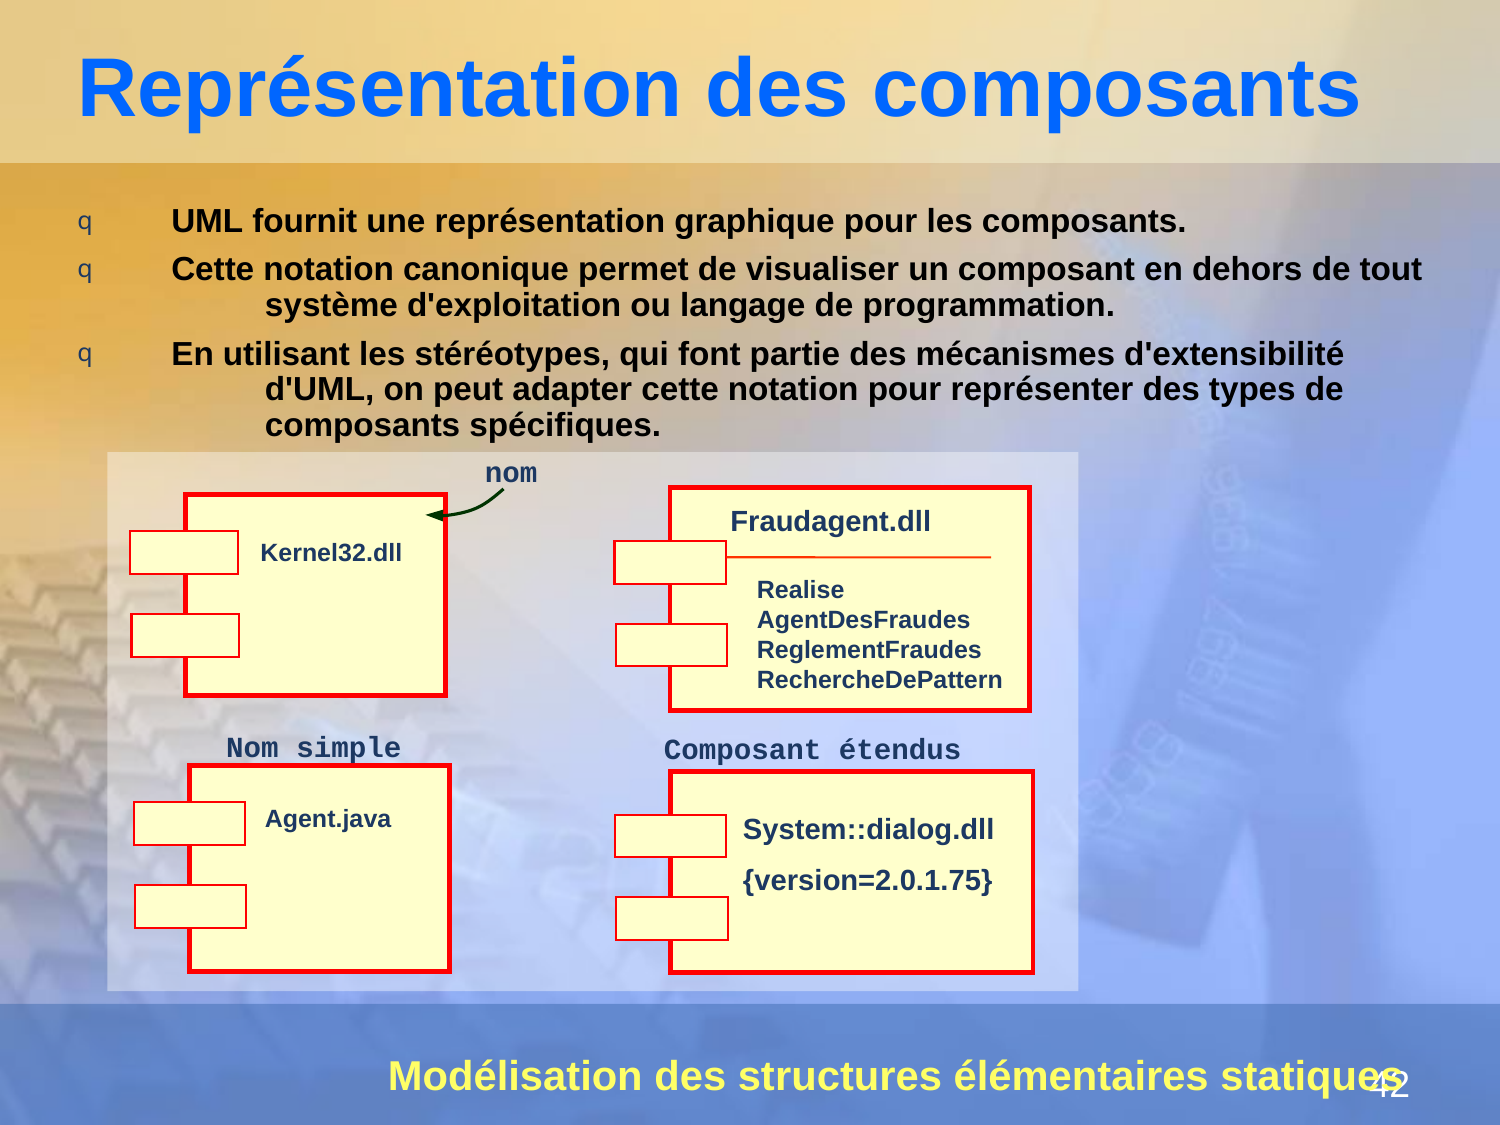

# Représentation des composants
UML fournit une représentation graphique pour les composants.
Cette notation canonique permet de visualiser un composant en dehors de tout système d'exploitation ou langage de programmation.
En utilisant les stéréotypes, qui font partie des mécanismes d'extensibilité d'UML, on peut adapter cette notation pour représenter des types de composants spécifiques.
nom
Fraudagent.dll
Kernel32.dll
Realise
AgentDesFraudes
ReglementFraudes
RechercheDePattern
Nom simple
Composant étendus
Agent.java
System::dialog.dll
{version=2.0.1.75}
Modélisation des structures élémentaires statiques